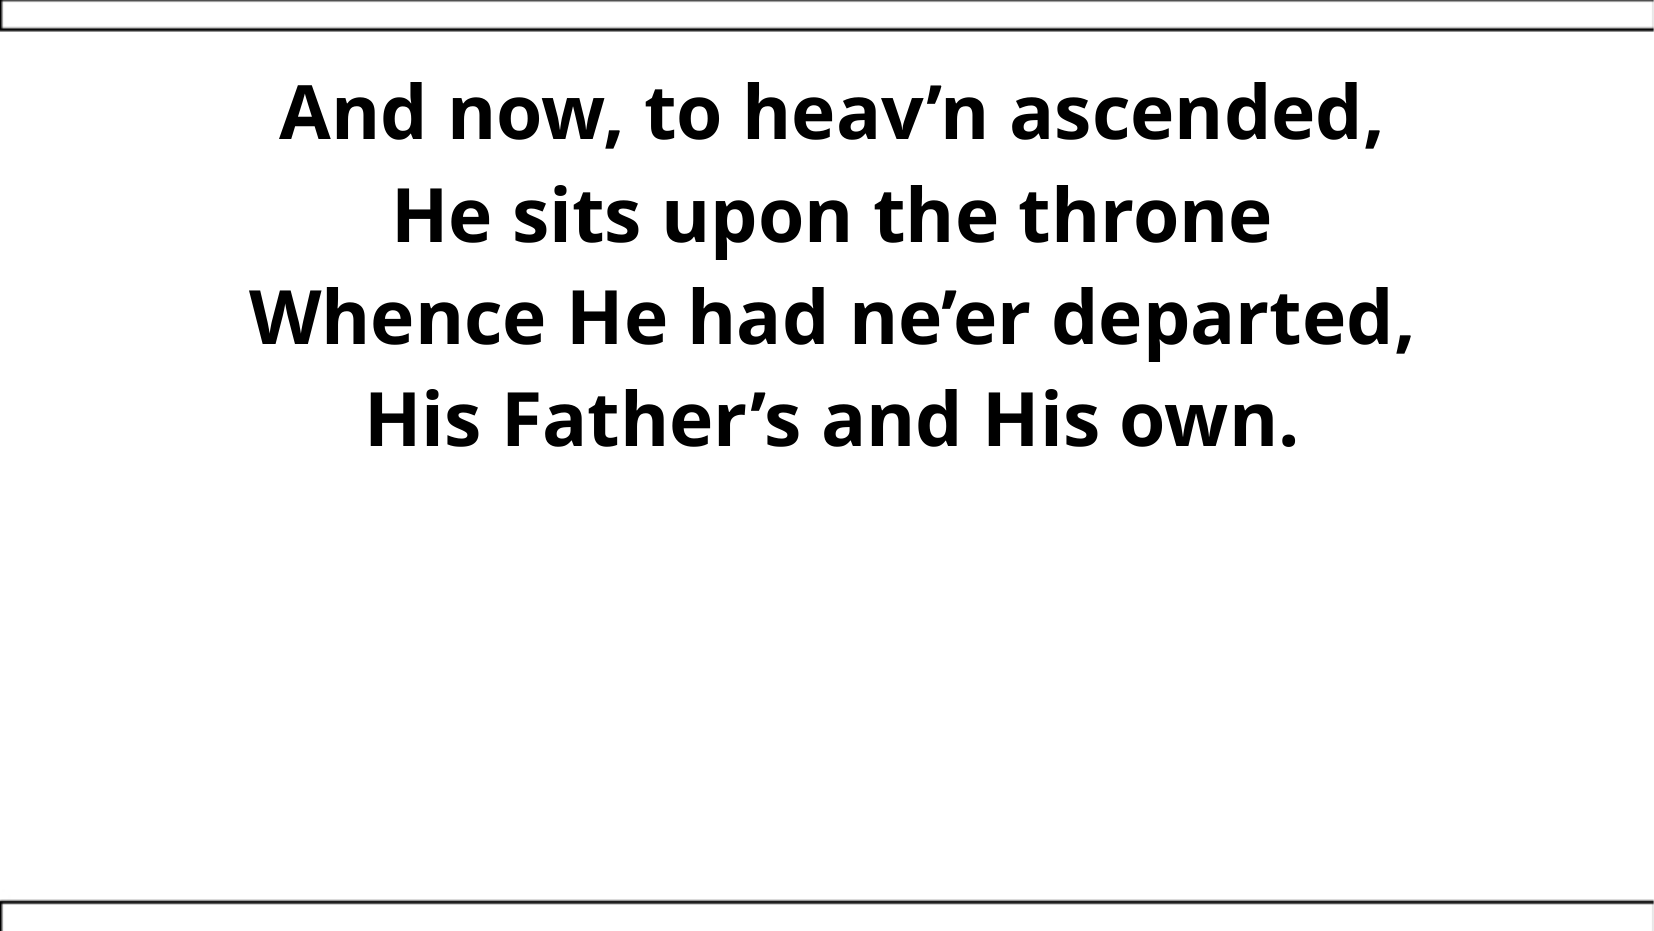

And now, to heav’n ascended,
He sits upon the throne
Whence He had ne’er departed,
His Father’s and His own.